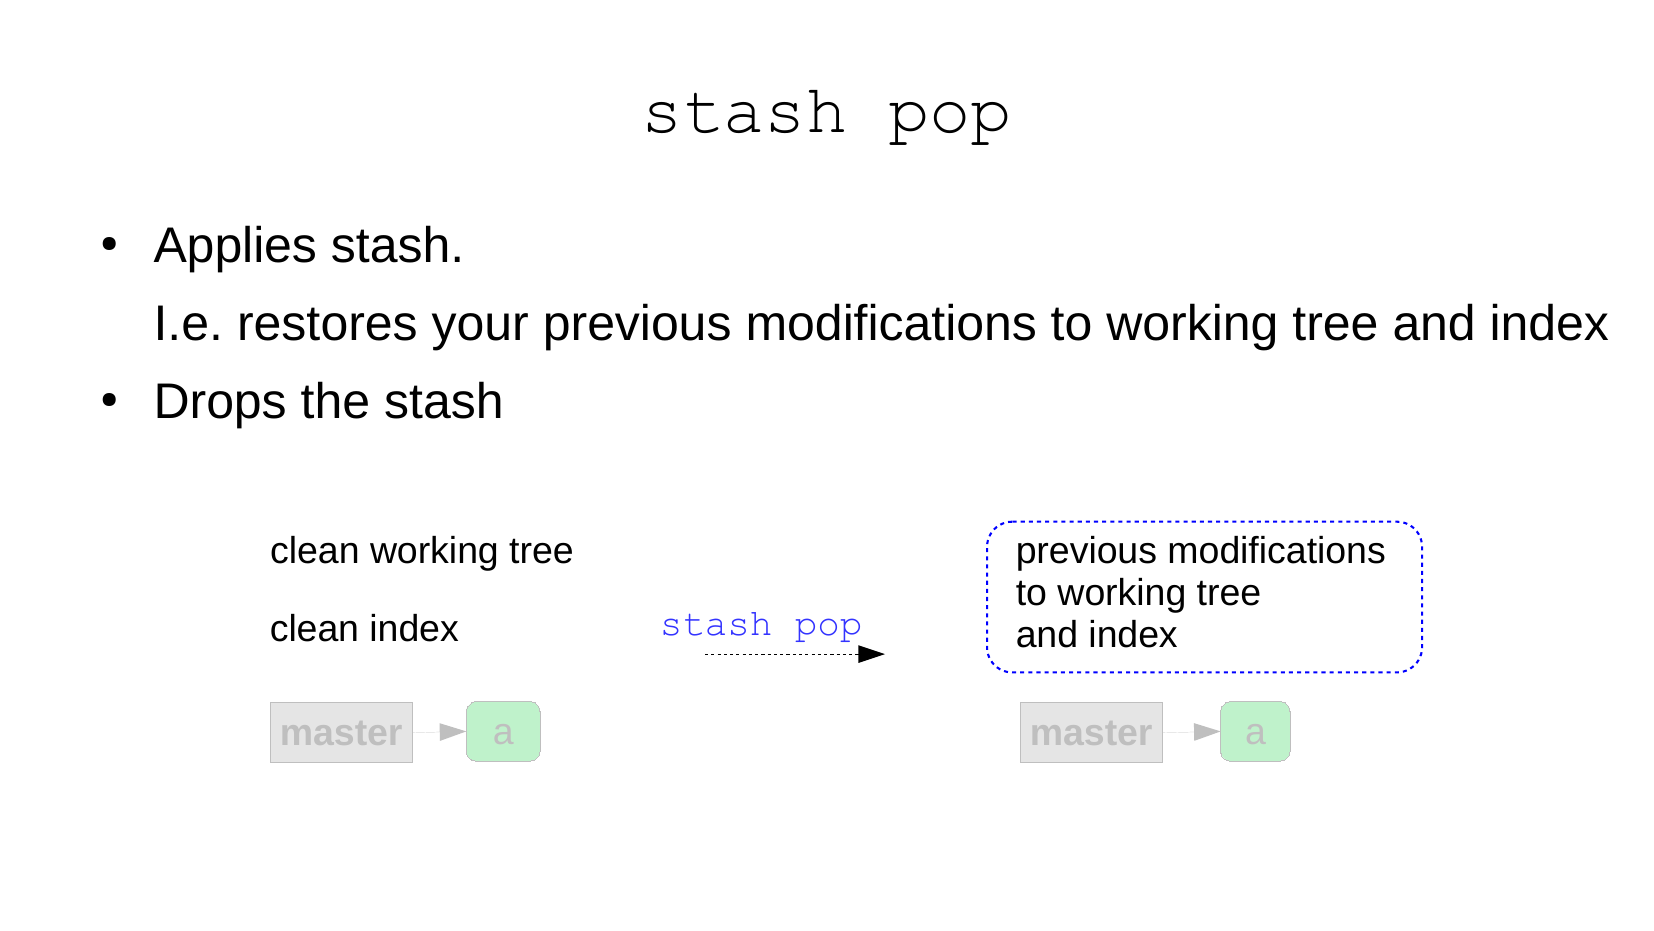

# stash pop
Applies stash.
I.e. restores your previous modifications to working tree and index
Drops the stash
clean working tree
previous modifications
to working tree
and index
stash pop
clean index
a
a
master
master